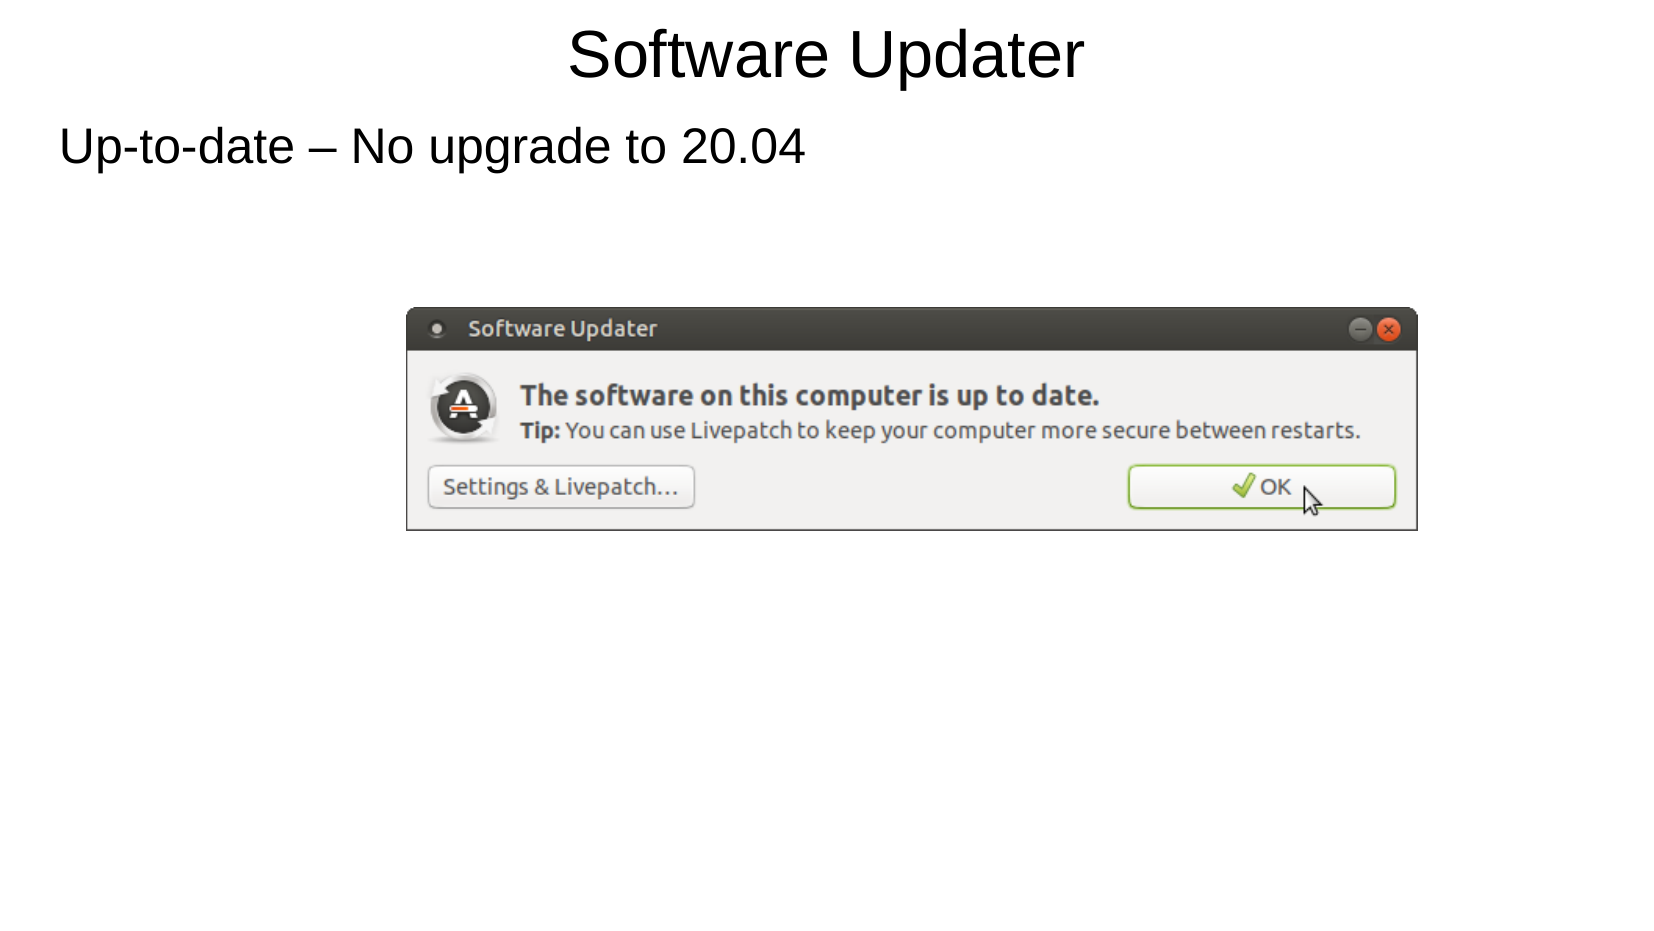

# Software Updater
Up-to-date – No upgrade to 20.04